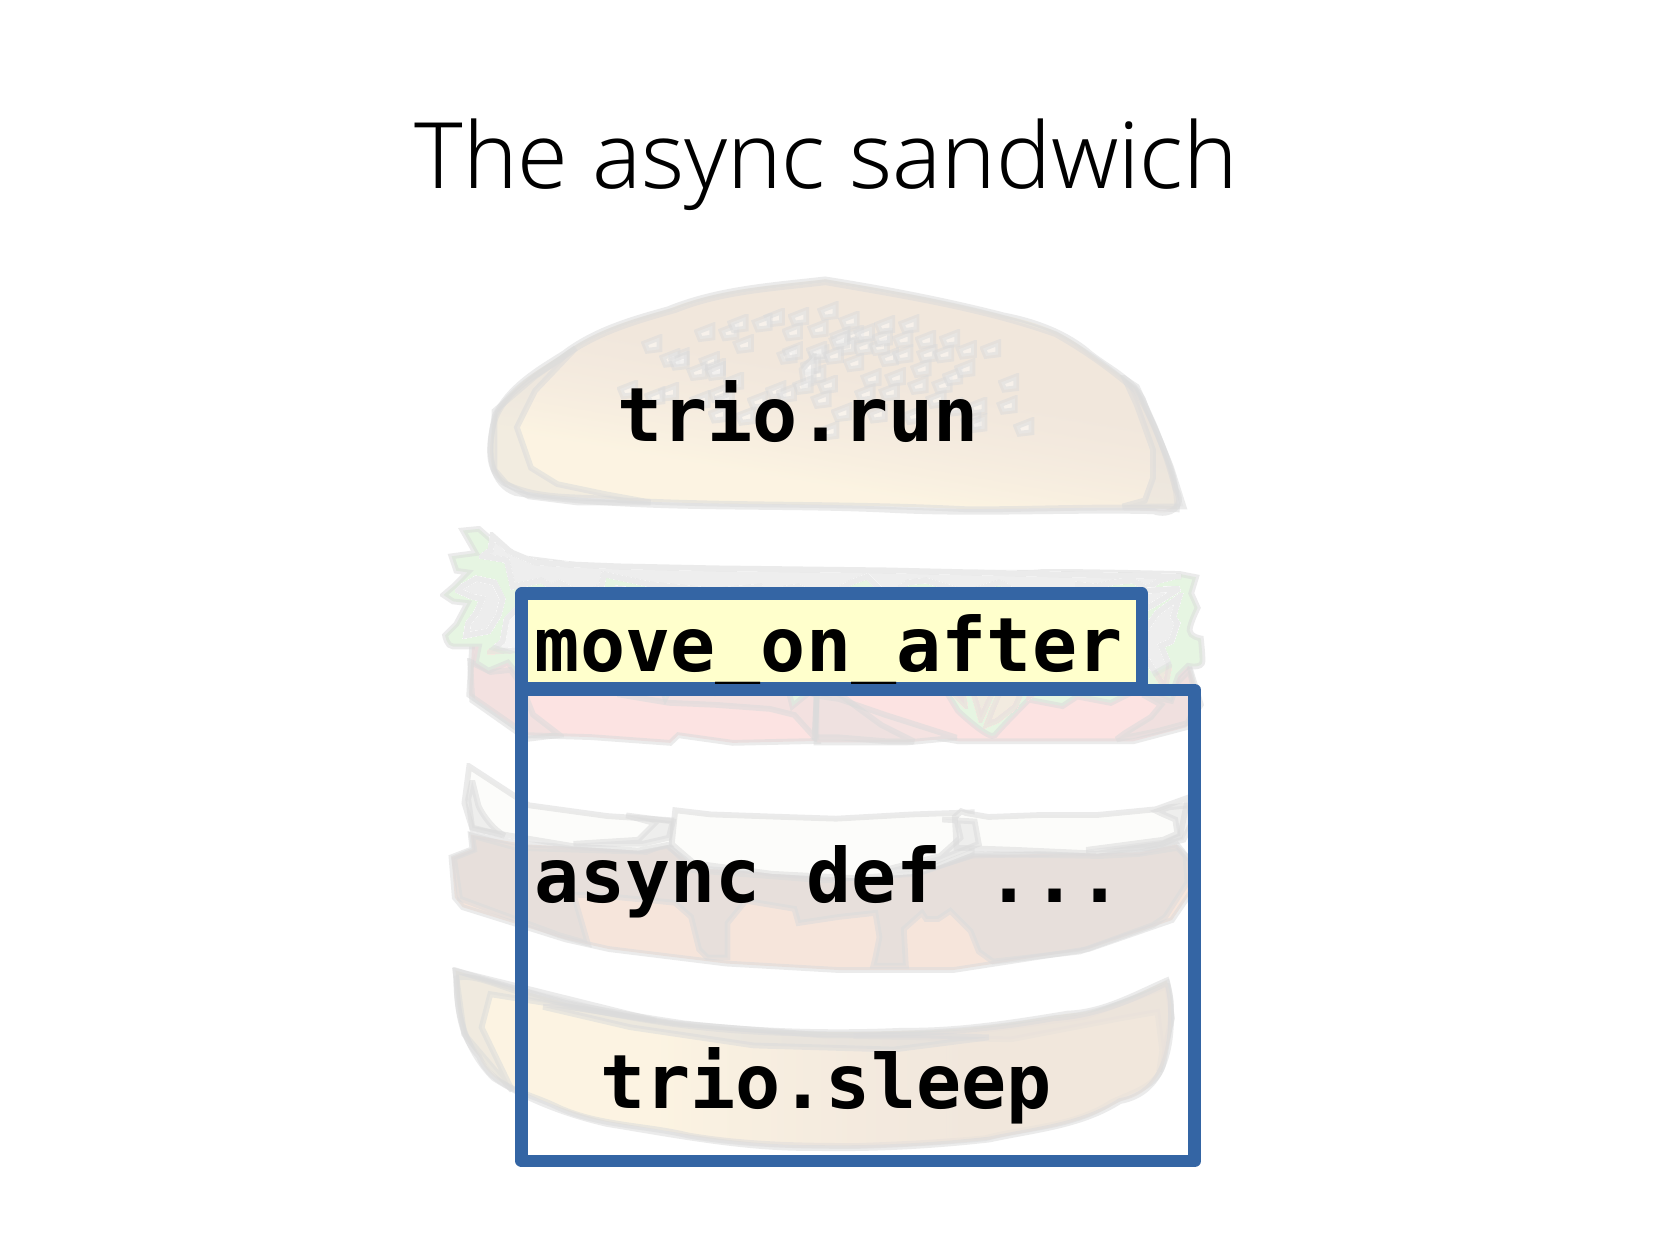

# The async sandwich
trio.run
move_on_after
async def ...
trio.sleep